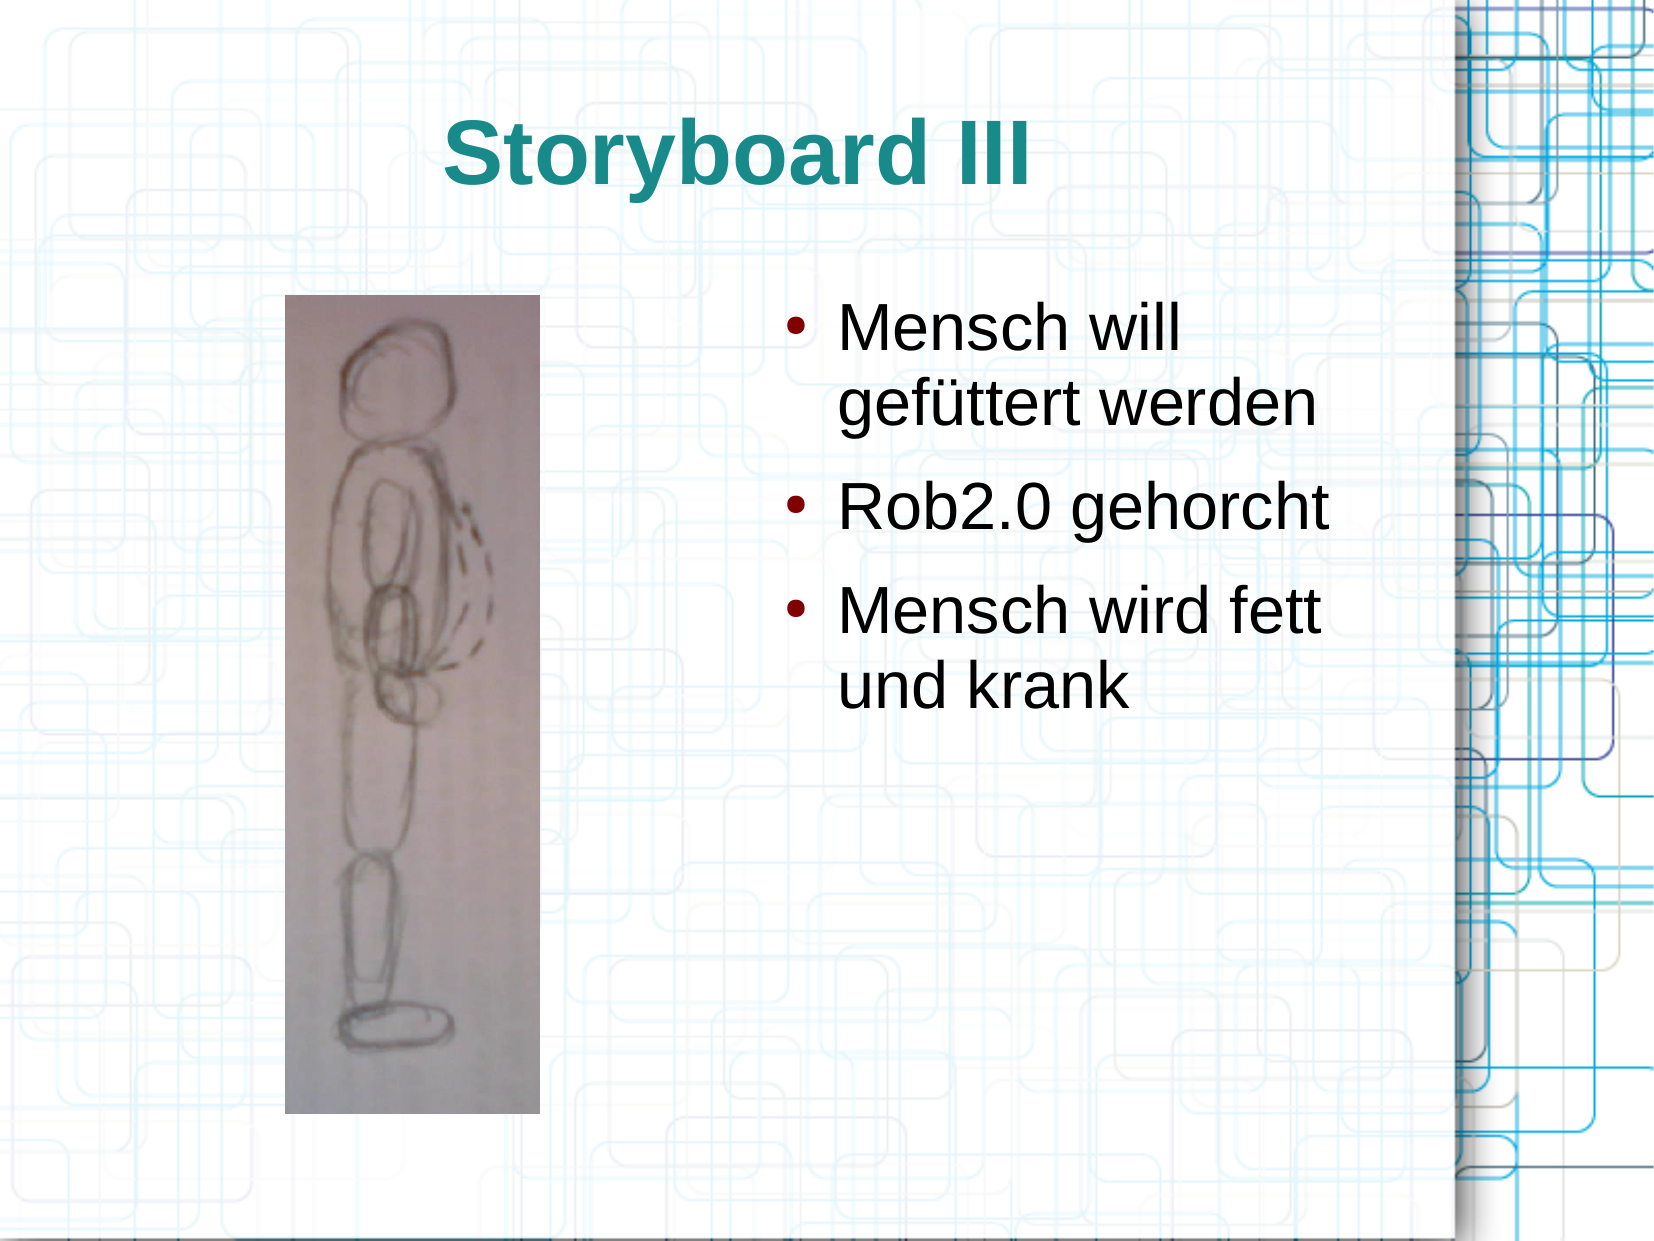

# Storyboard III
Mensch will gefüttert werden
Rob2.0 gehorcht
Mensch wird fett und krank